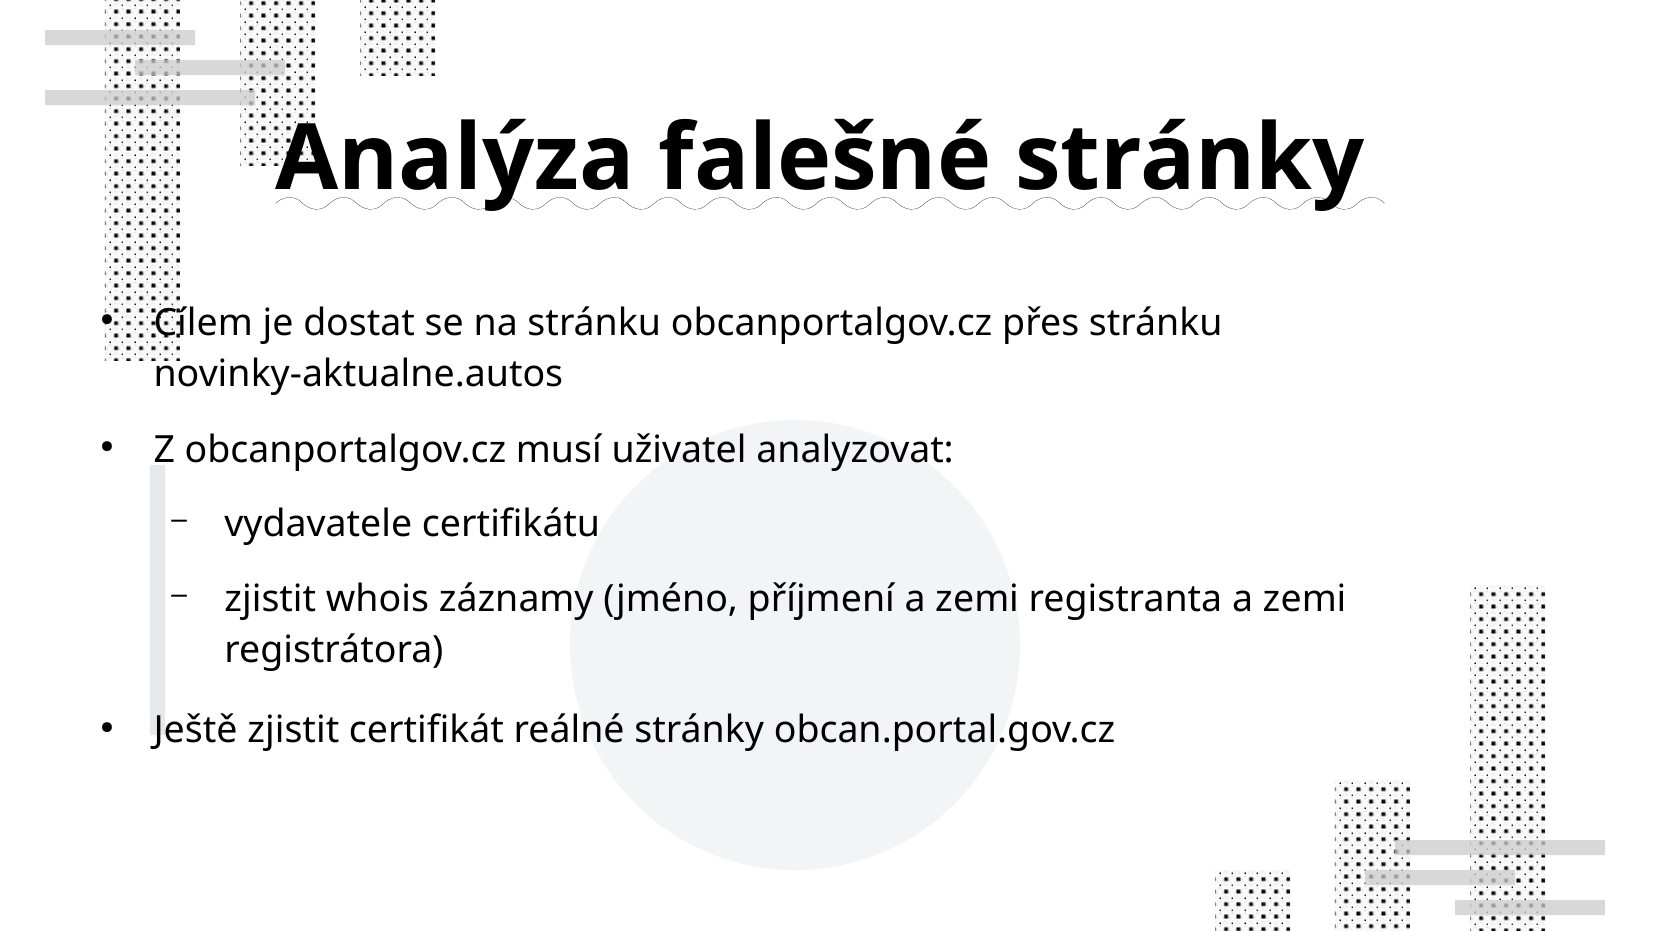

# Analýza falešné stránky
Cílem je dostat se na stránku obcanportalgov.cz přes stránku
novinky-aktualne.autos
Z obcanportalgov.cz musí uživatel analyzovat:
vydavatele certifikátu
zjistit whois záznamy (jméno, příjmení a zemi registranta a zemi registrátora)
Ještě zjistit certifikát reálné stránky obcan.portal.gov.cz